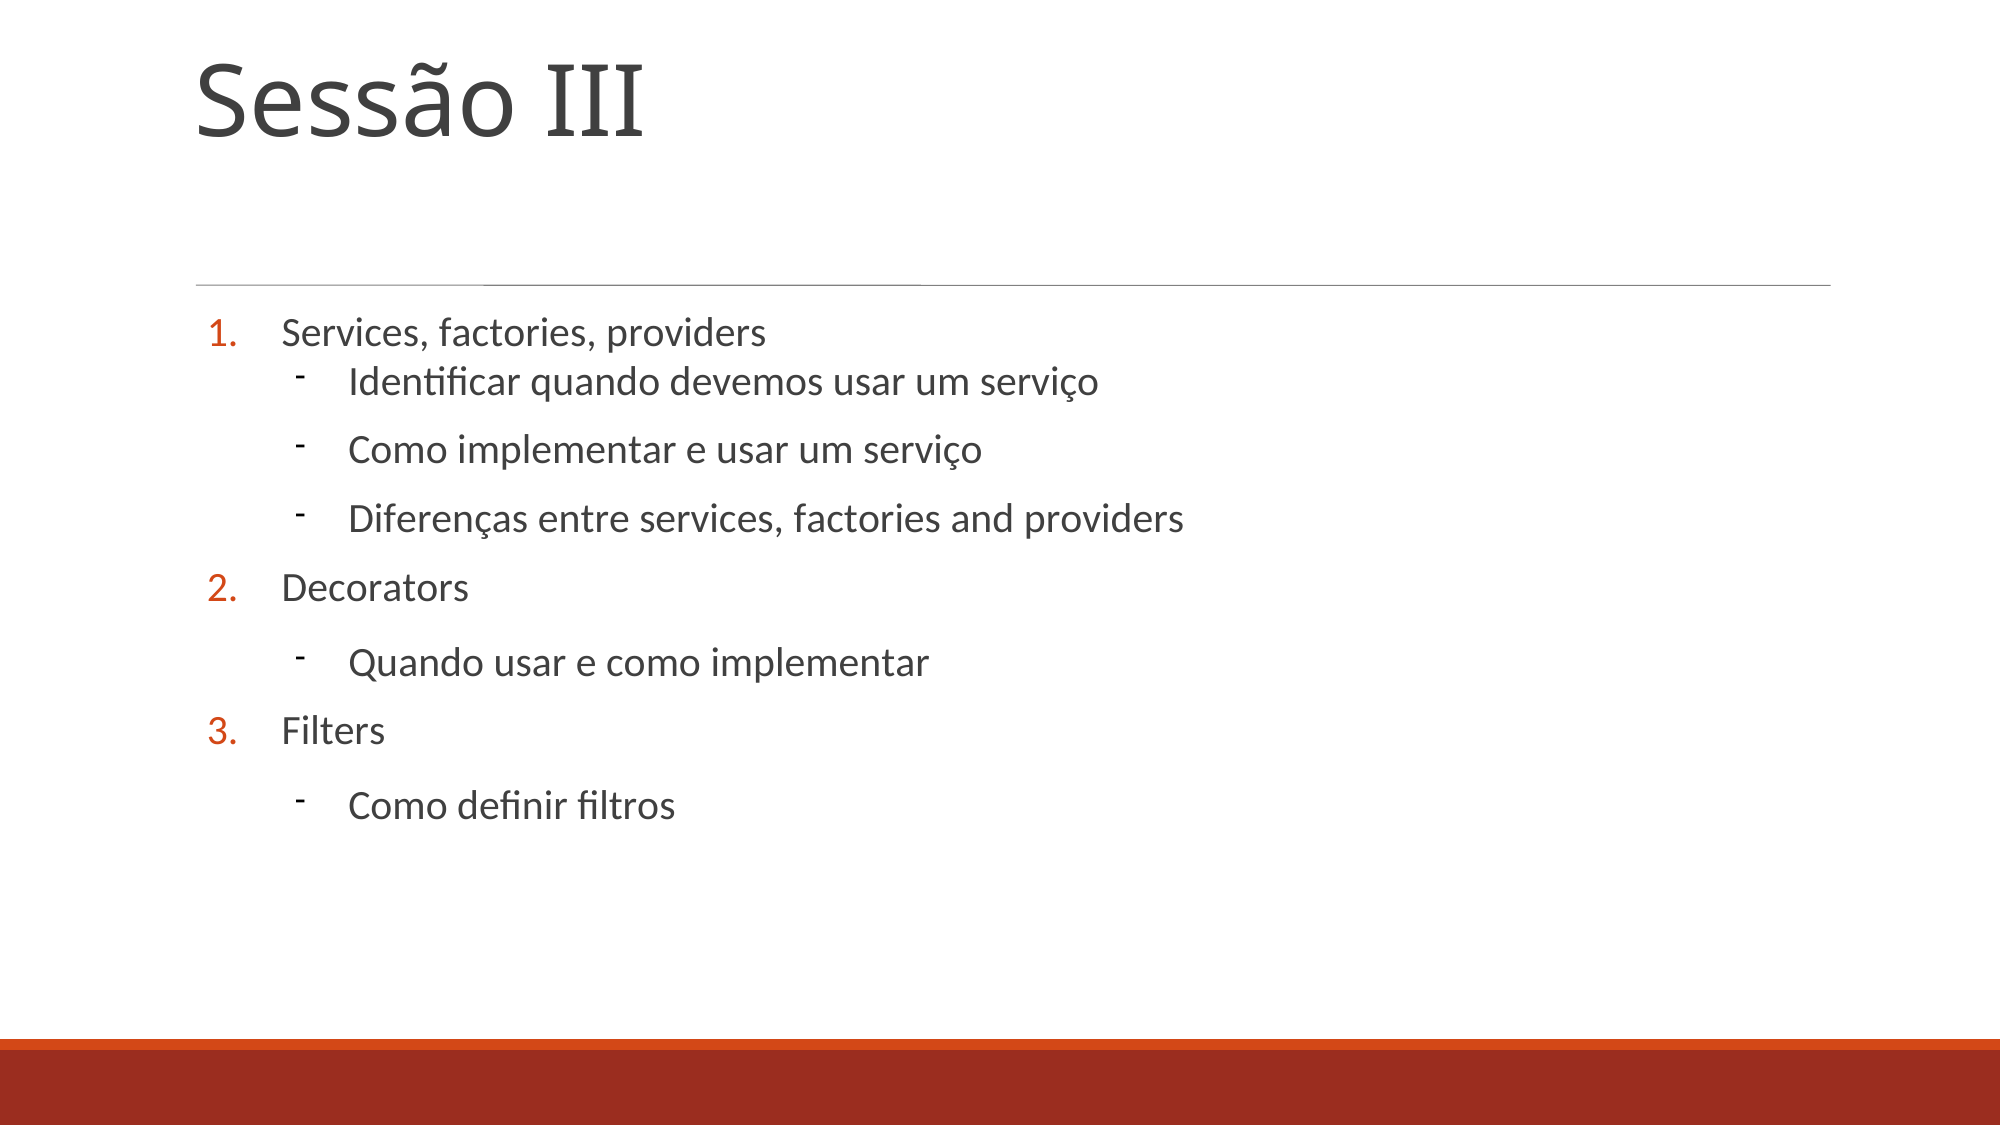

# Sessão III
Services, factories, providers
Identificar quando devemos usar um serviço
Como implementar e usar um serviço
Diferenças entre services, factories and providers
Decorators
Quando usar e como implementar
Filters
Como definir filtros